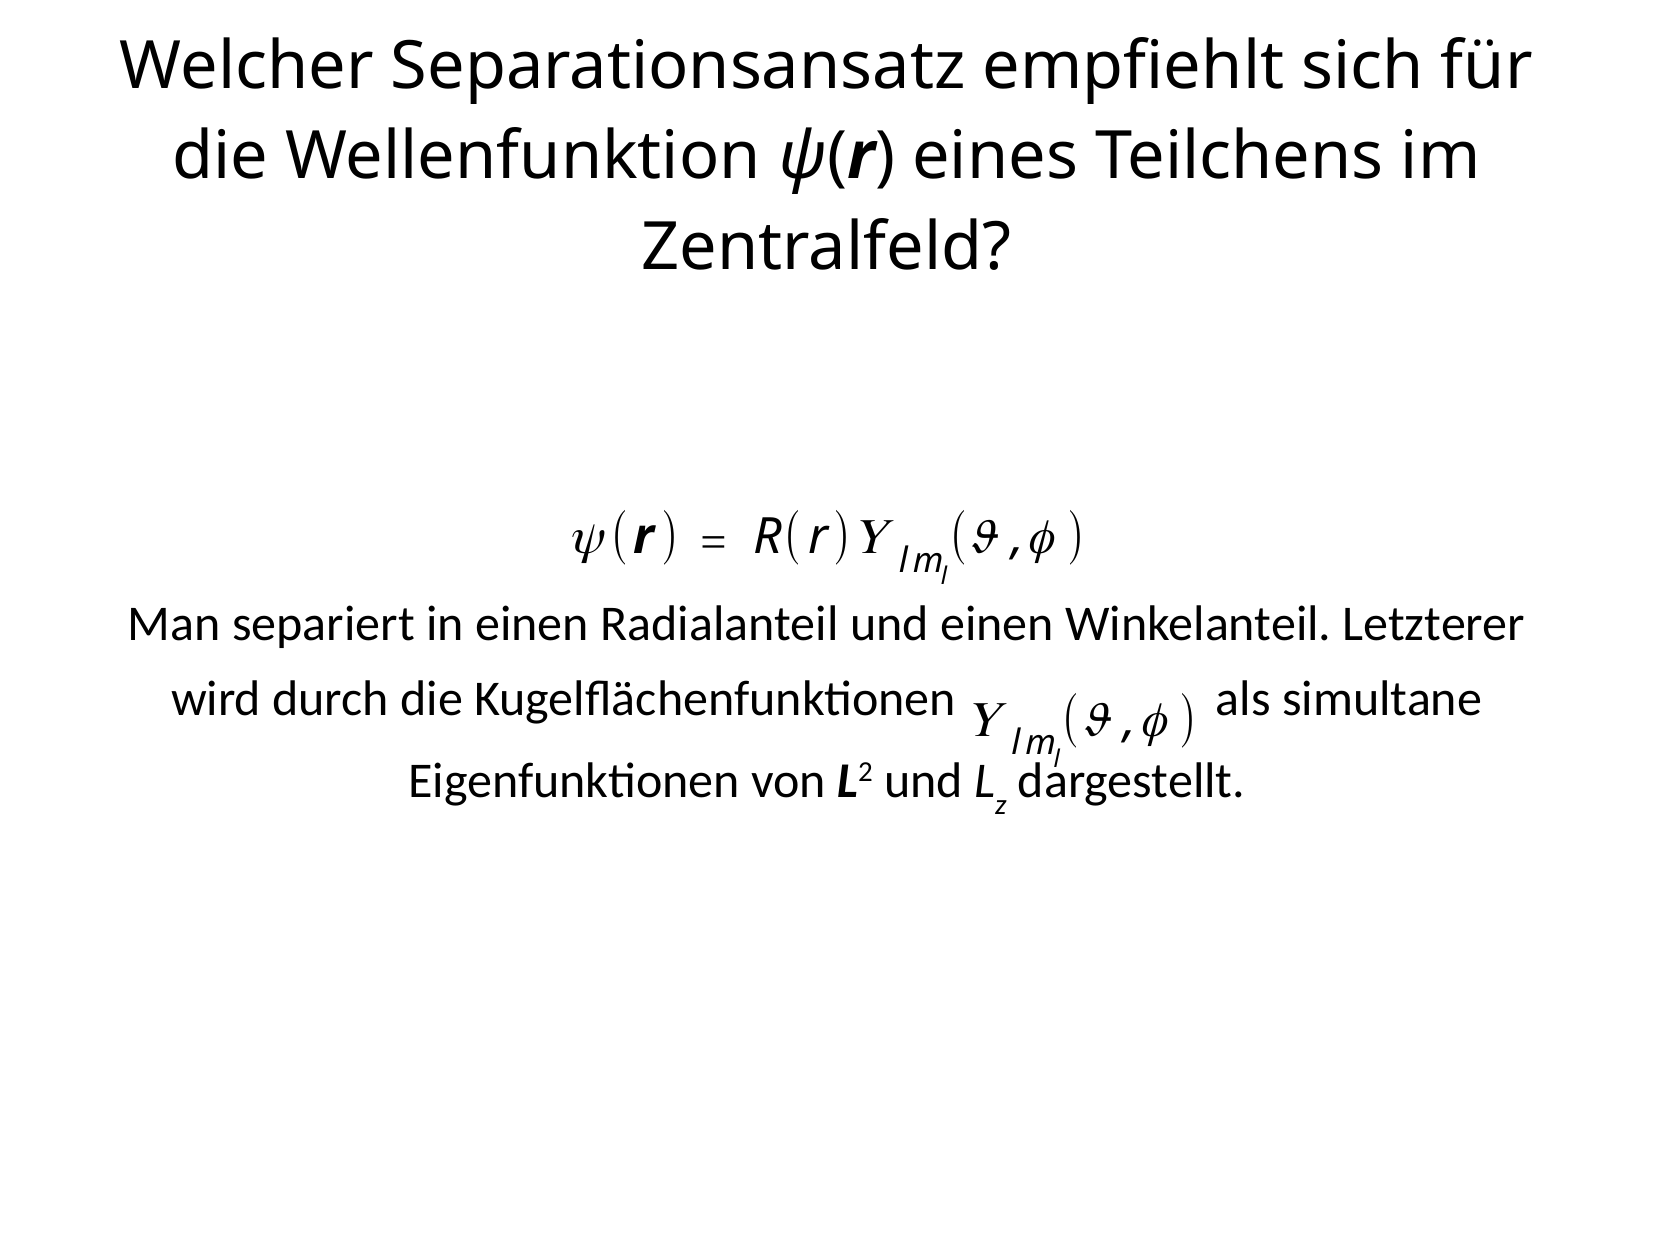

# Welcher Separationsansatz empfiehlt sich für die Wellenfunktion ψ(r) eines Teilchens im Zentralfeld?
Man separiert in einen Radialanteil und einen Winkelanteil. Letzterer wird durch die Kugelflächenfunktionen 				 als simultane Eigenfunktionen von L2 und Lz dargestellt.